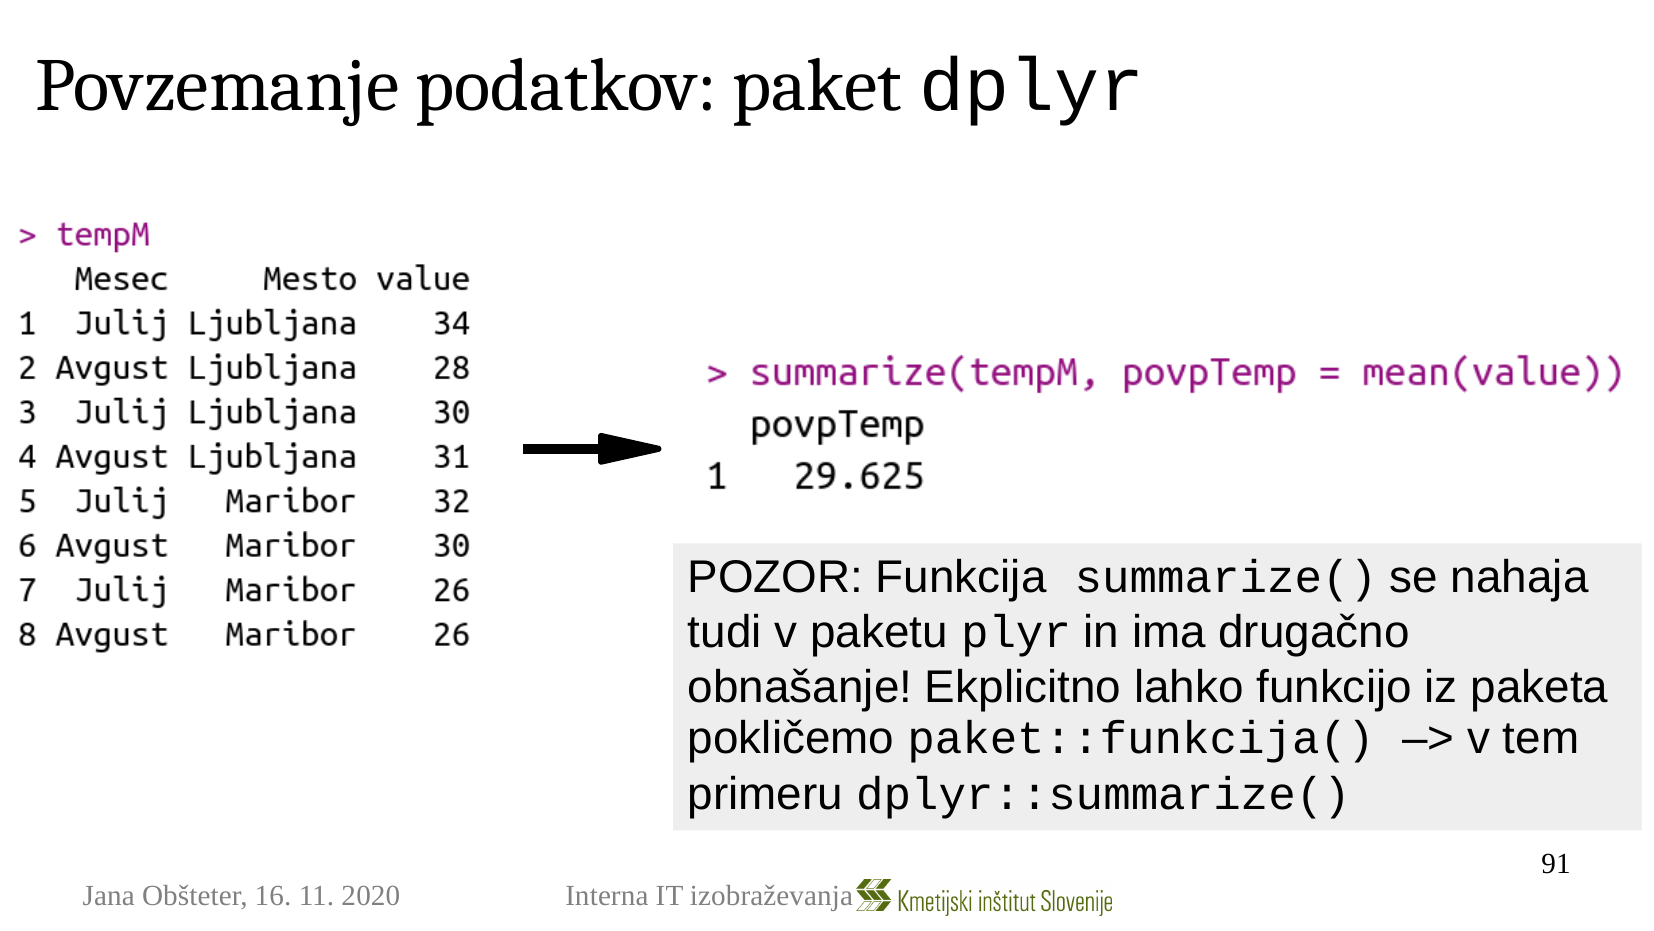

# Povzemanje podatkov: paket dplyr
POZOR: Funkcija summarize() se nahaja tudi v paketu plyr in ima drugačno obnašanje! Ekplicitno lahko funkcijo iz paketa pokličemo paket::funkcija() –> v tem primeru dplyr::summarize()
91